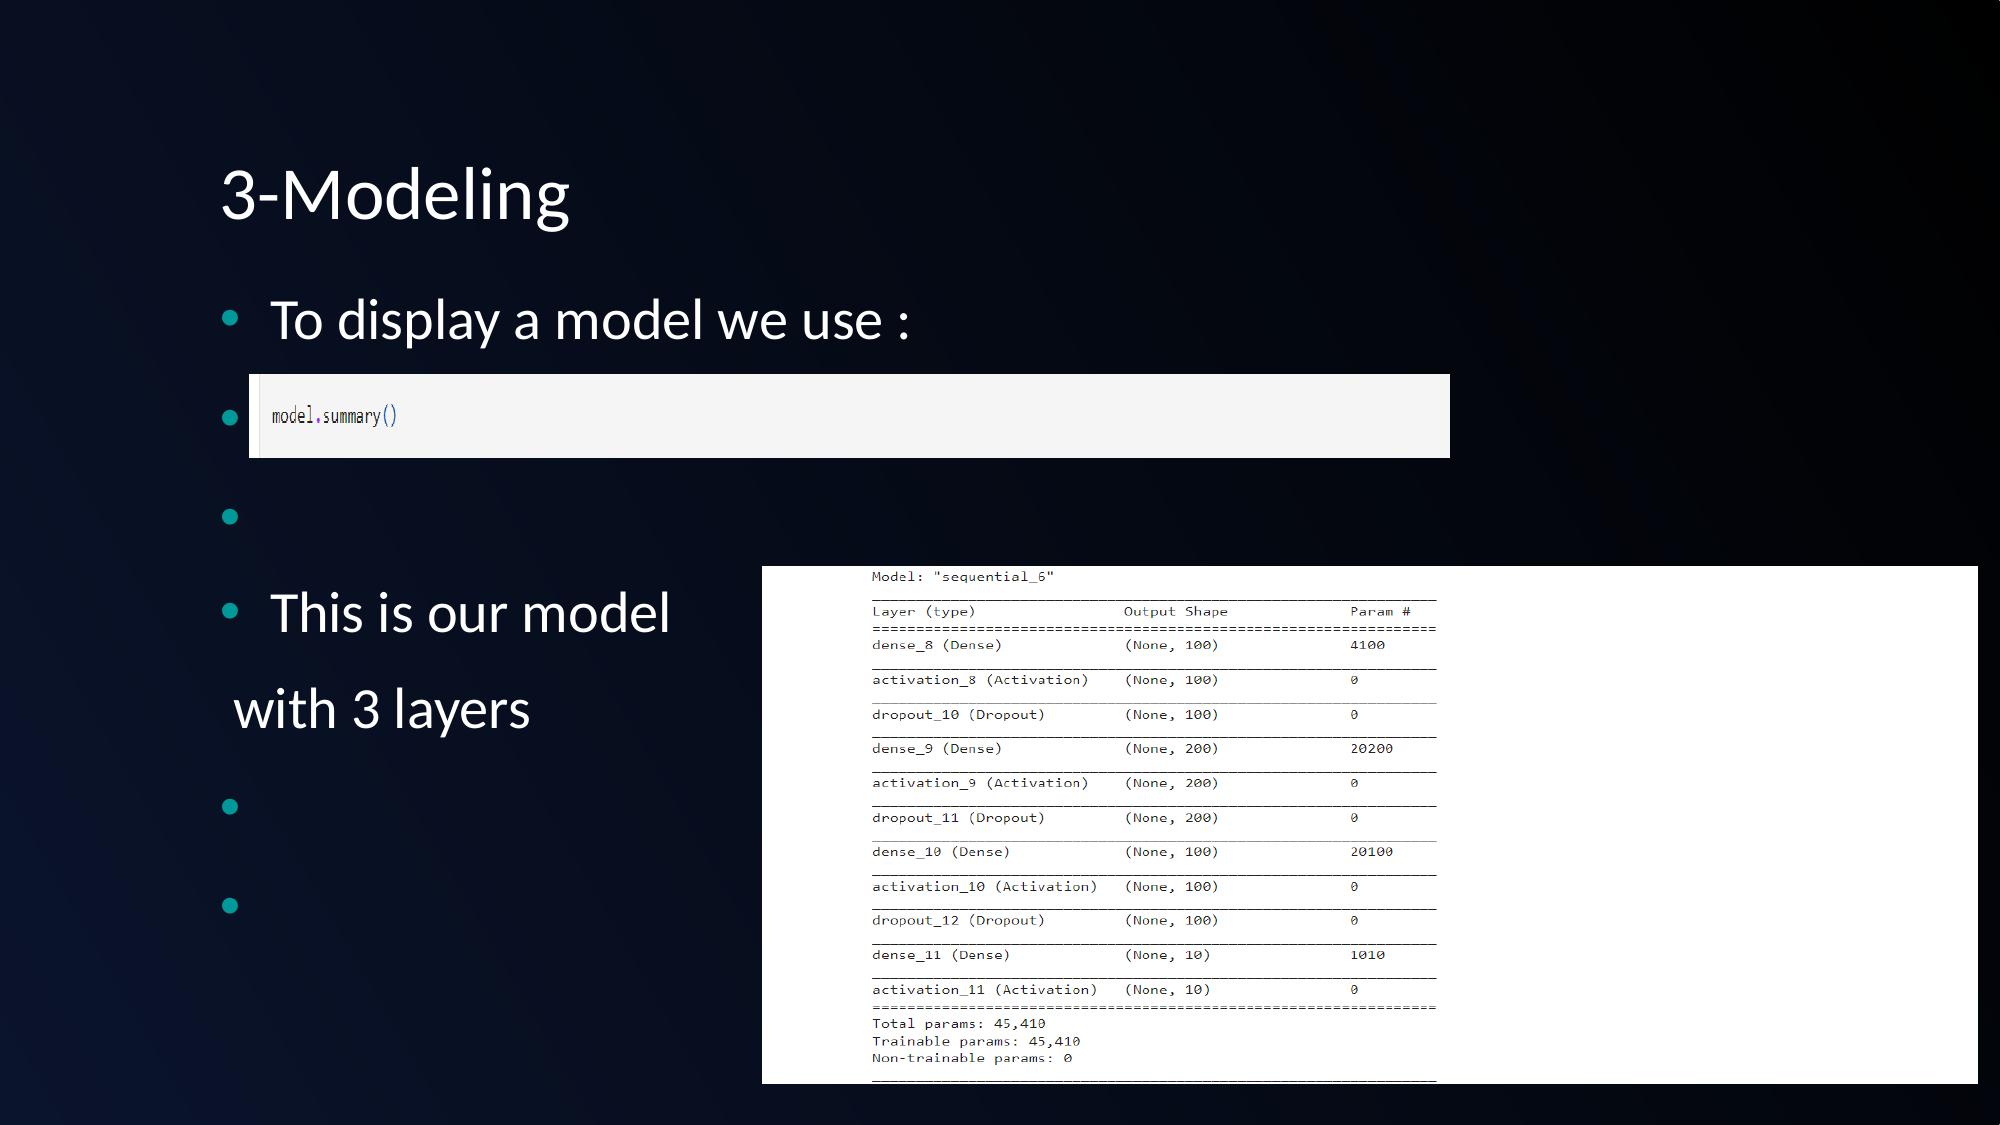

# 3-Modeling
To display a model we use :
This is our model
 with 3 layers